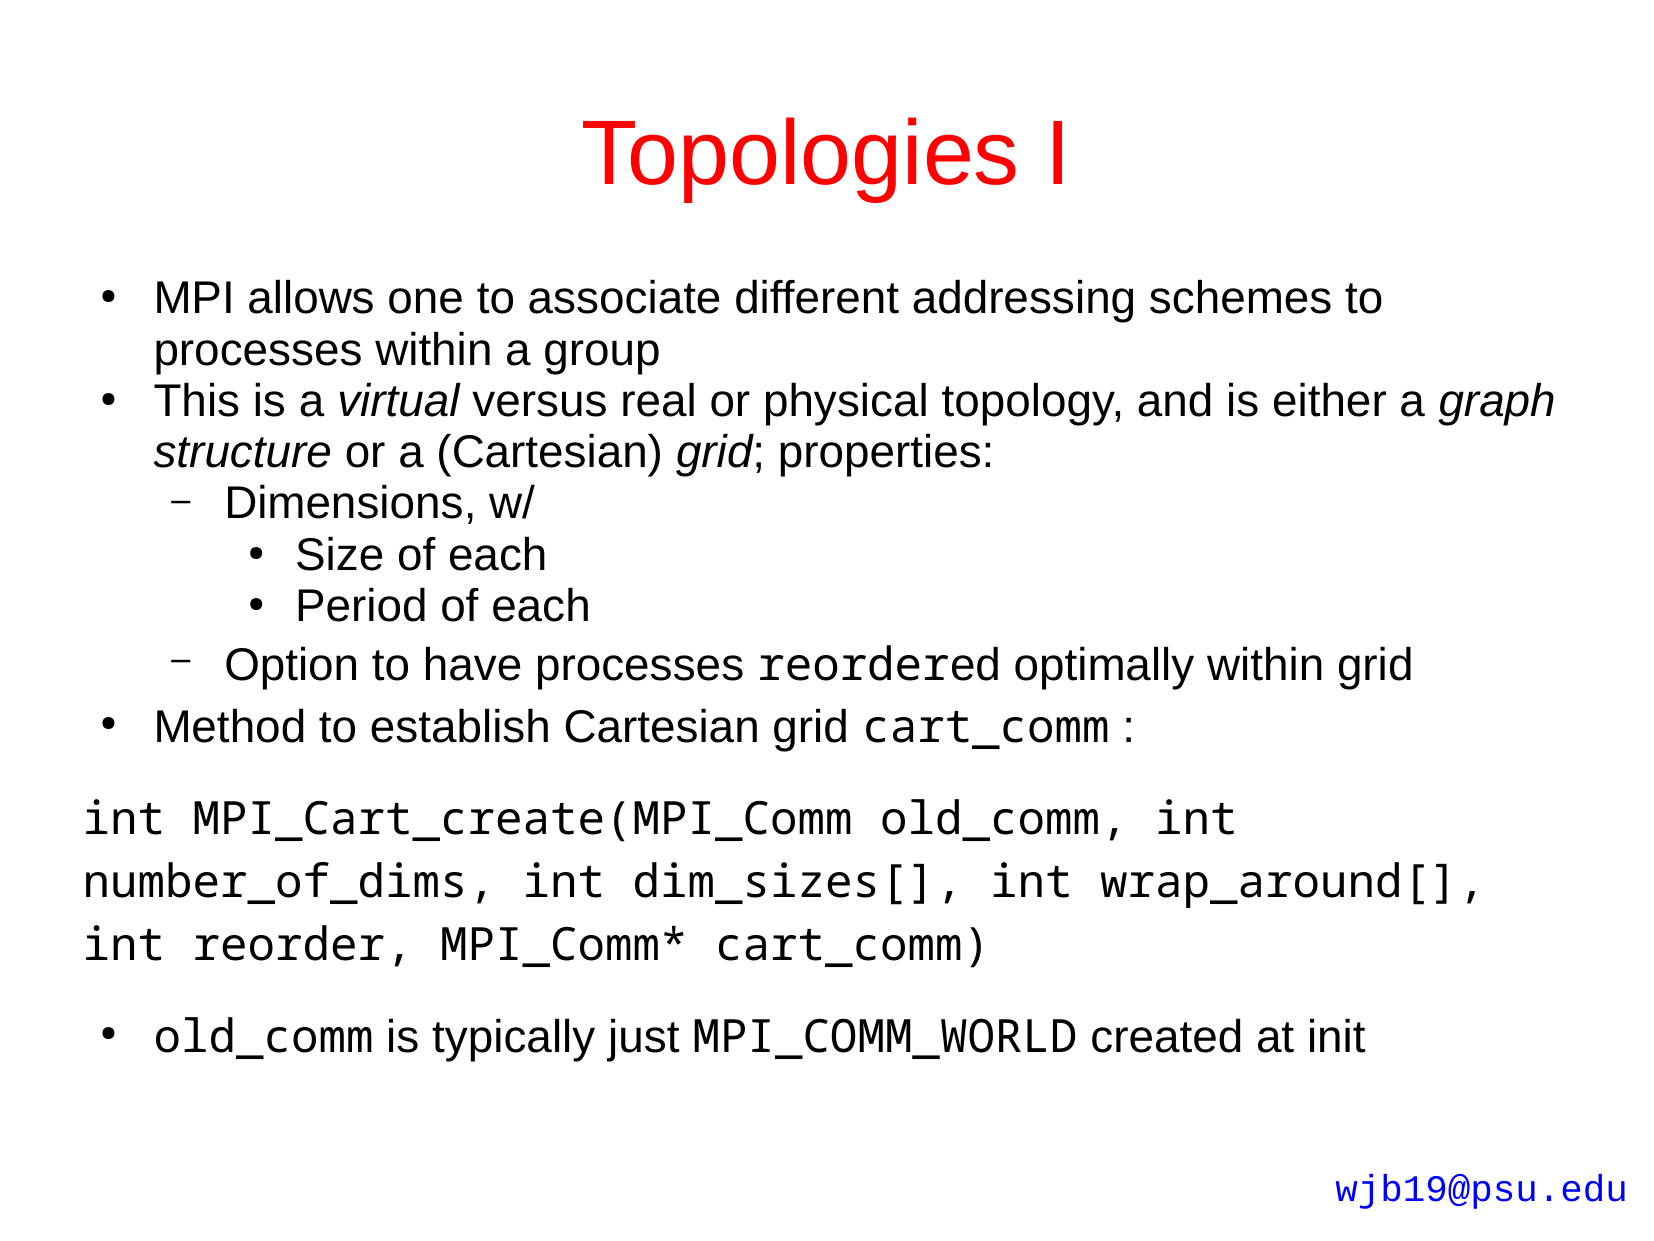

# Topologies I
MPI allows one to associate different addressing schemes to processes within a group
This is a virtual versus real or physical topology, and is either a graph structure or a (Cartesian) grid; properties:
Dimensions, w/
Size of each
Period of each
Option to have processes reordered optimally within grid
Method to establish Cartesian grid cart_comm :
int MPI_Cart_create(MPI_Comm old_comm, int number_of_dims, int dim_sizes[], int wrap_around[], int reorder, MPI_Comm* cart_comm)
old_comm is typically just MPI_COMM_WORLD created at init
wjb19@psu.edu